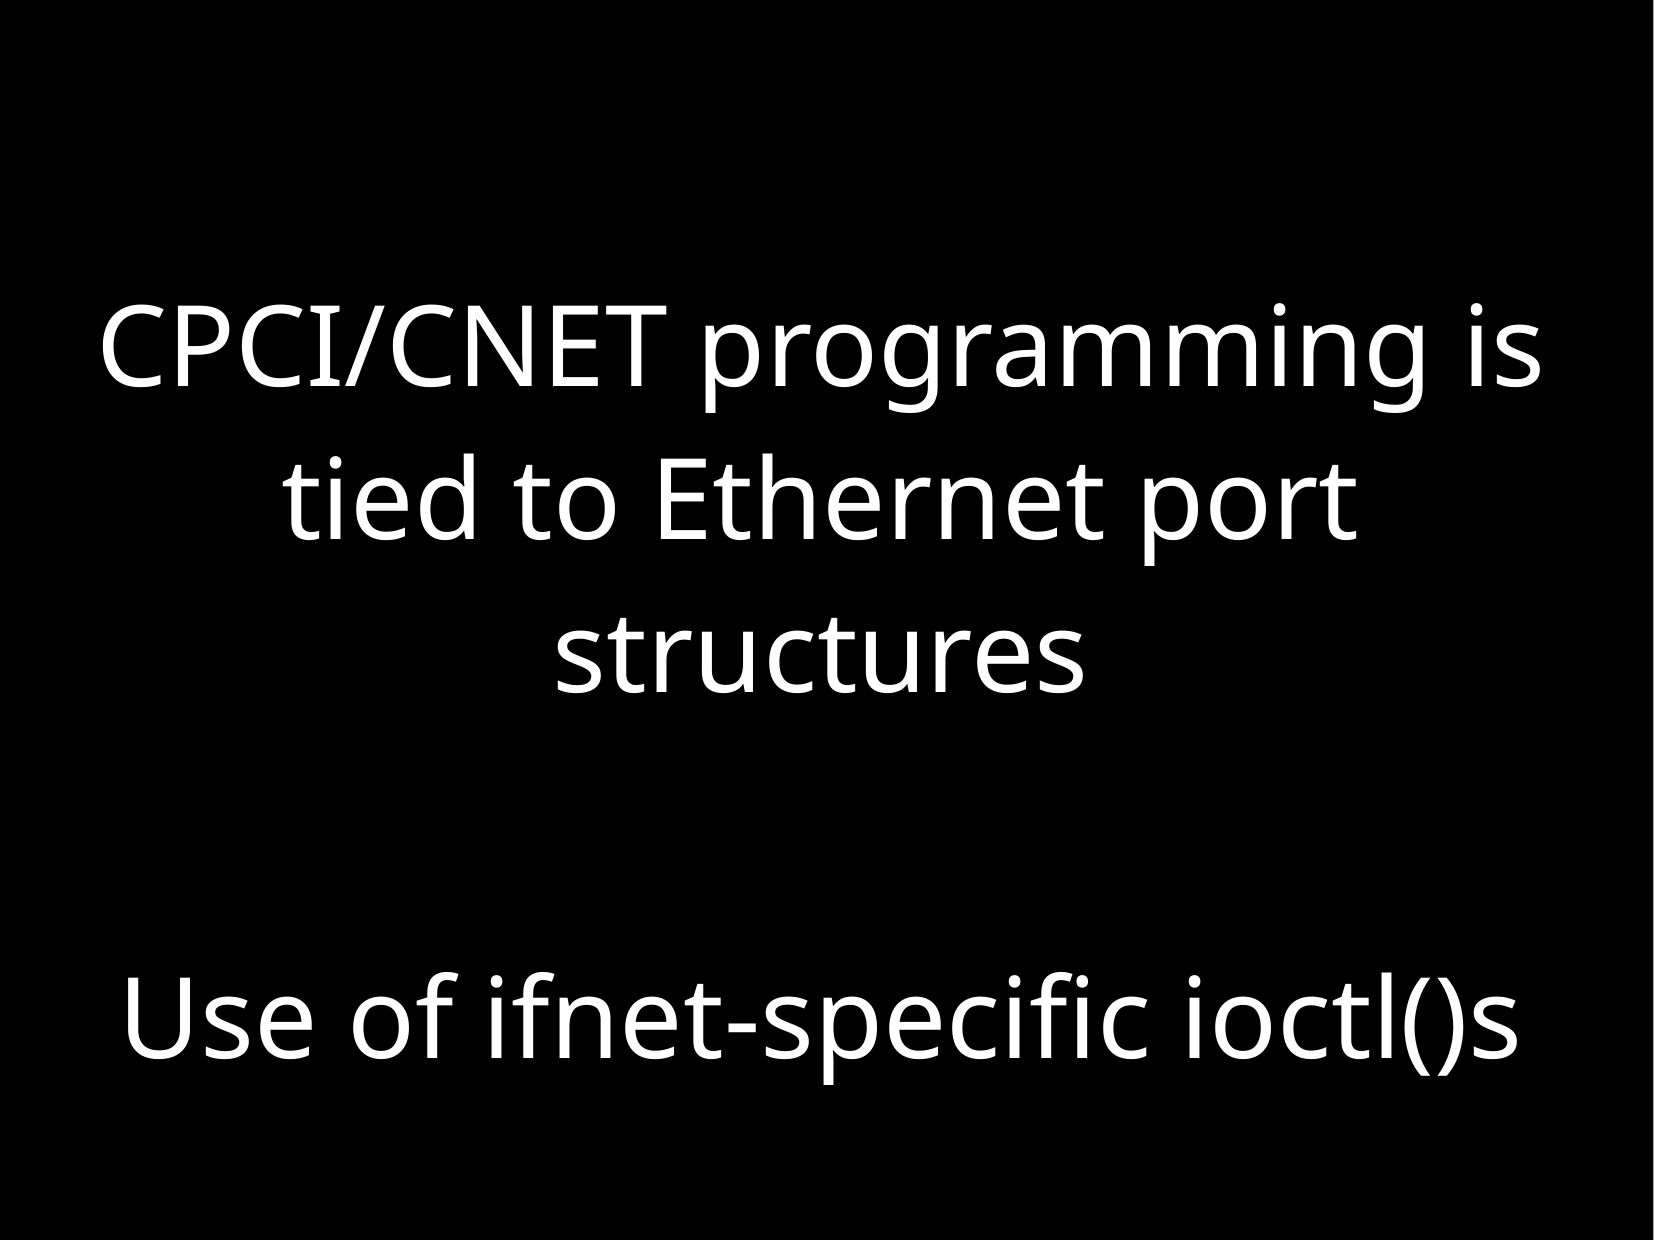

# CPCI/CNET programming is tied to Ethernet port structures
Use of ifnet-specific ioctl()s